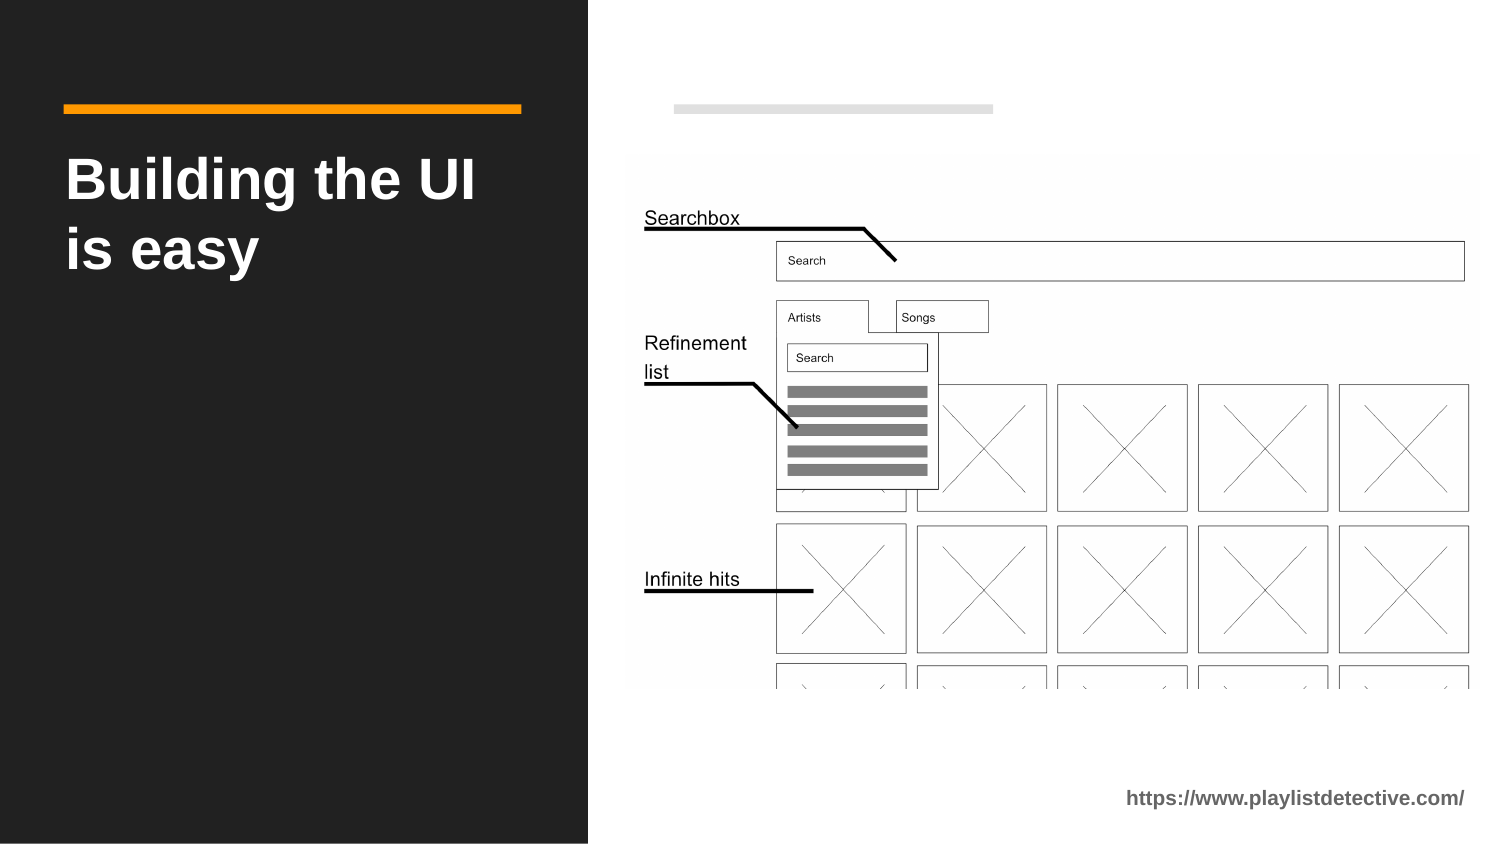

# Building the UI is easy
https://www.playlistdetective.com/